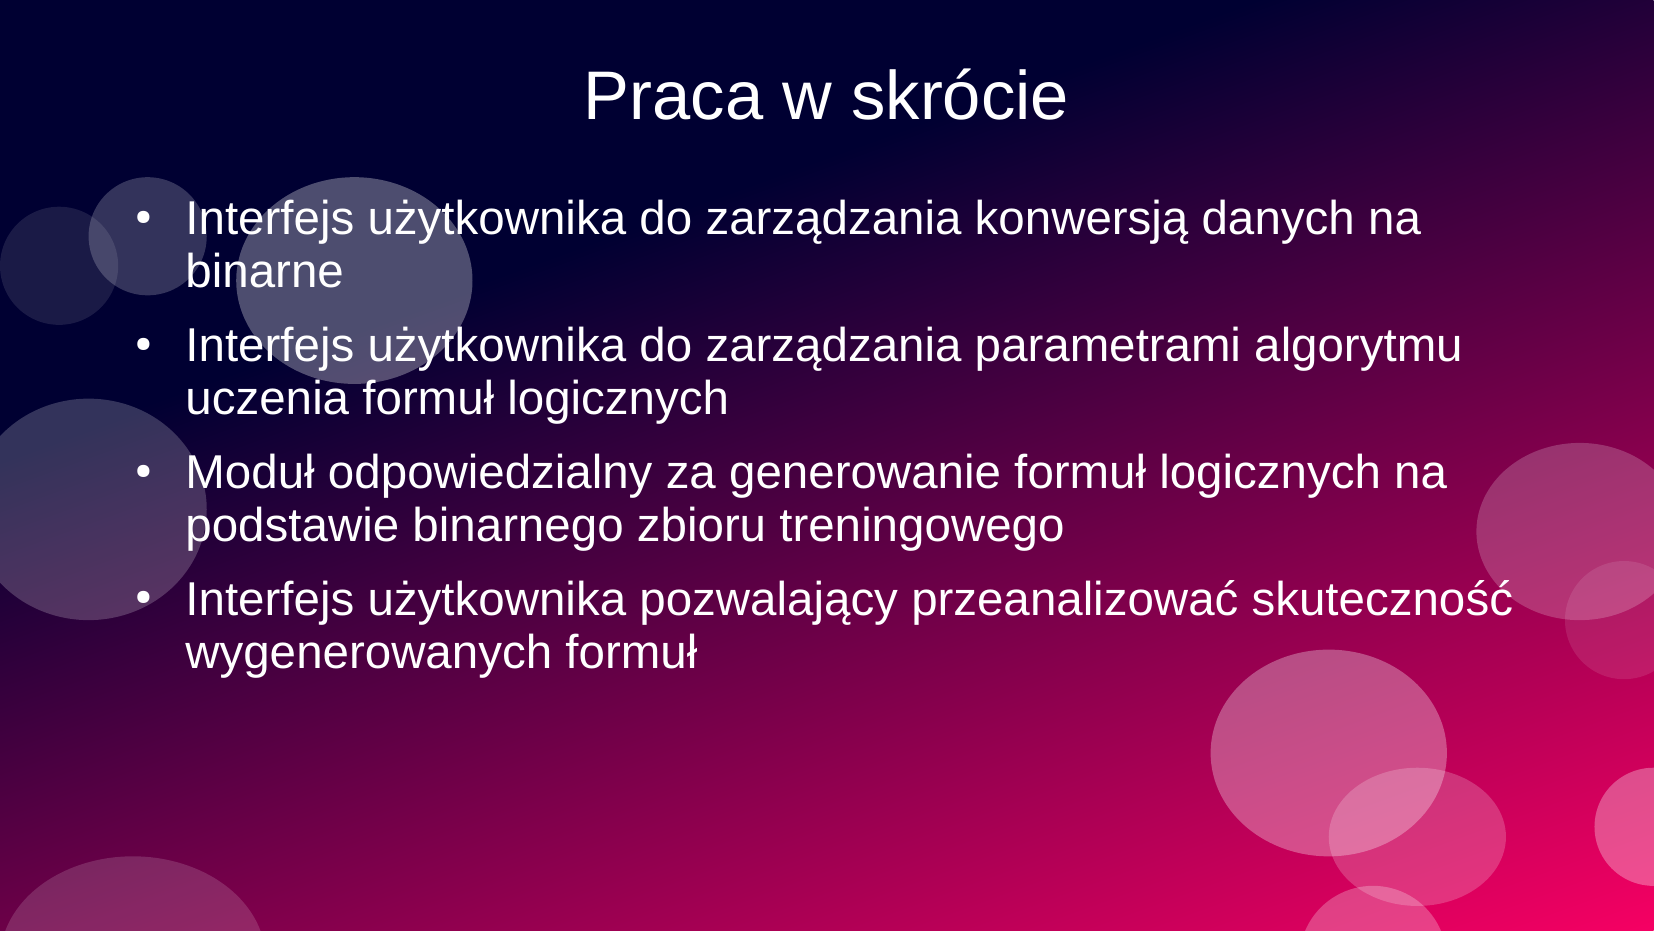

# Praca w skrócie
Interfejs użytkownika do zarządzania konwersją danych na binarne
Interfejs użytkownika do zarządzania parametrami algorytmu uczenia formuł logicznych
Moduł odpowiedzialny za generowanie formuł logicznych na podstawie binarnego zbioru treningowego
Interfejs użytkownika pozwalający przeanalizować skuteczność wygenerowanych formuł